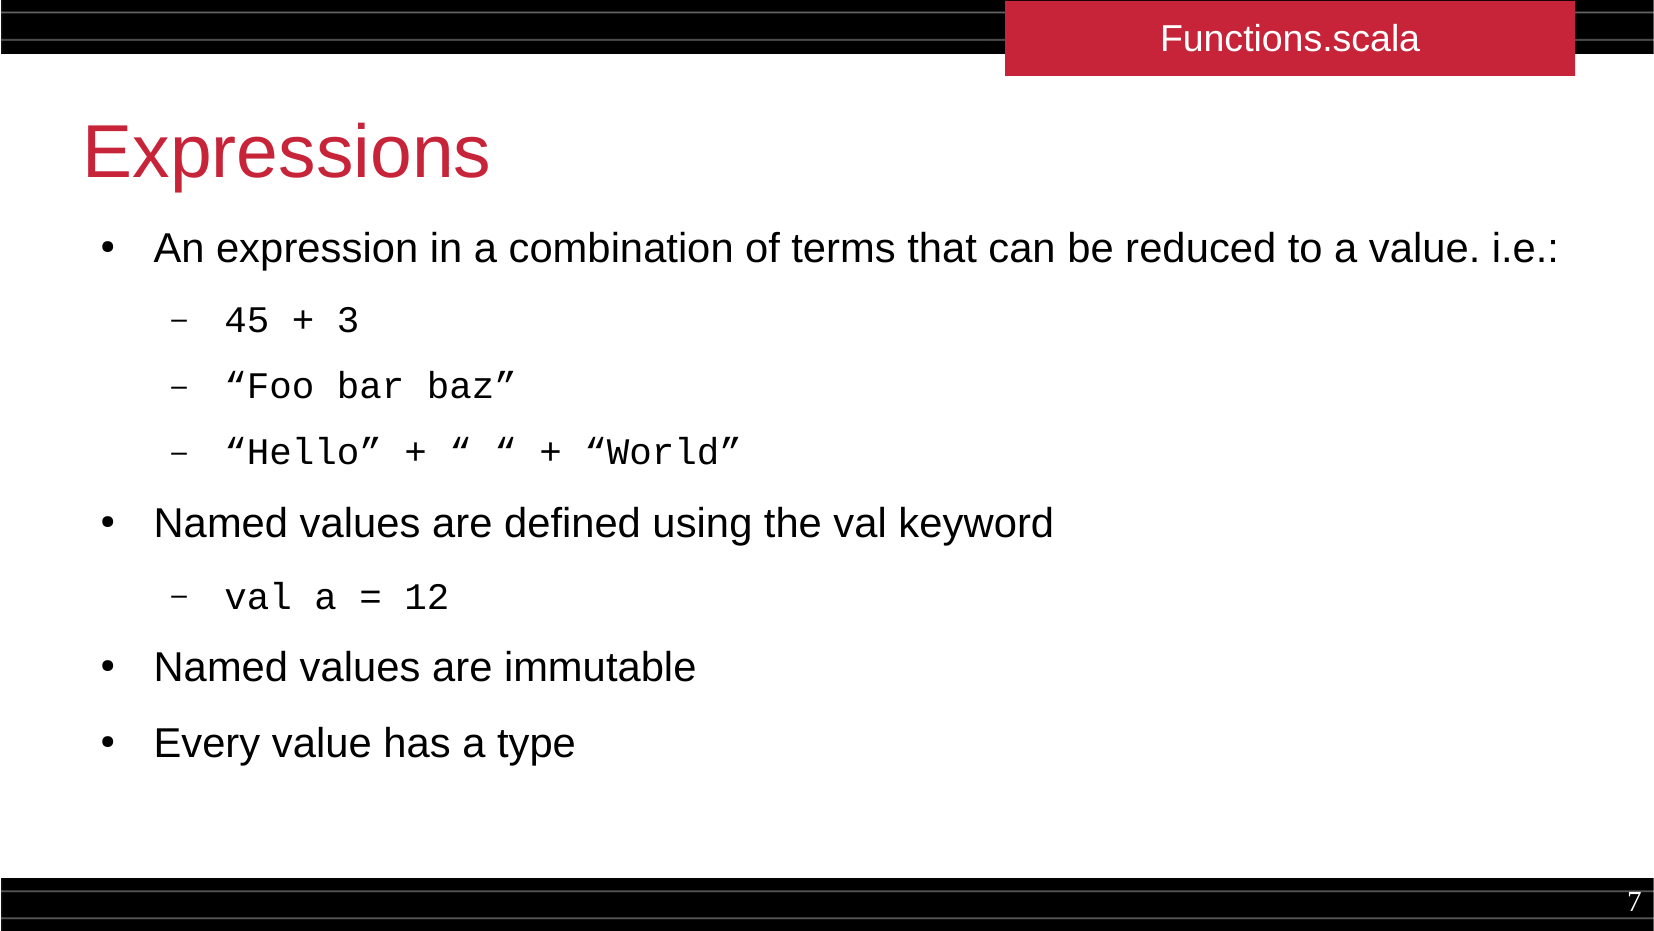

Functions.scala
# Expressions
An expression in a combination of terms that can be reduced to a value. i.e.:
45 + 3
“Foo bar baz”
“Hello” + “ “ + “World”
Named values are defined using the val keyword
val a = 12
Named values are immutable
Every value has a type